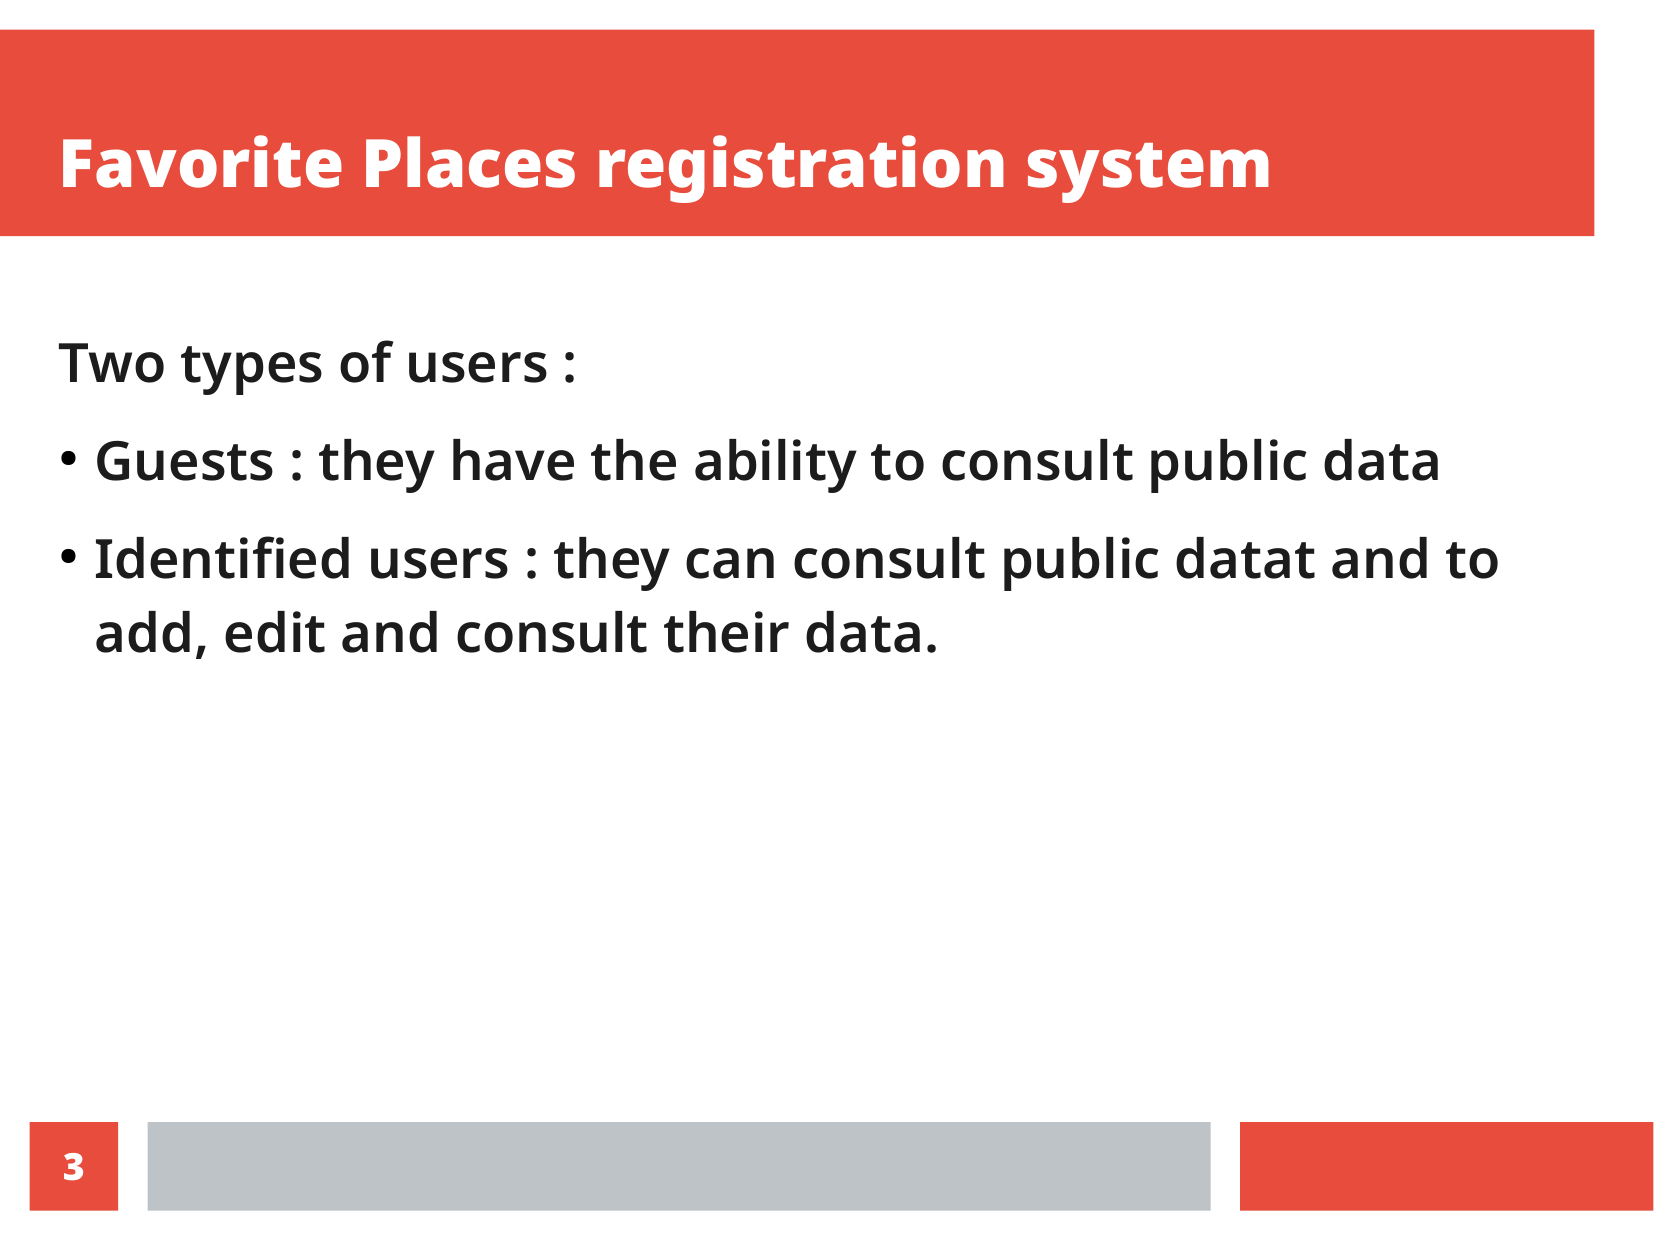

# Favorite Places registration system
Two types of users :
Guests : they have the ability to consult public data
Identified users : they can consult public datat and to add, edit and consult their data.
3